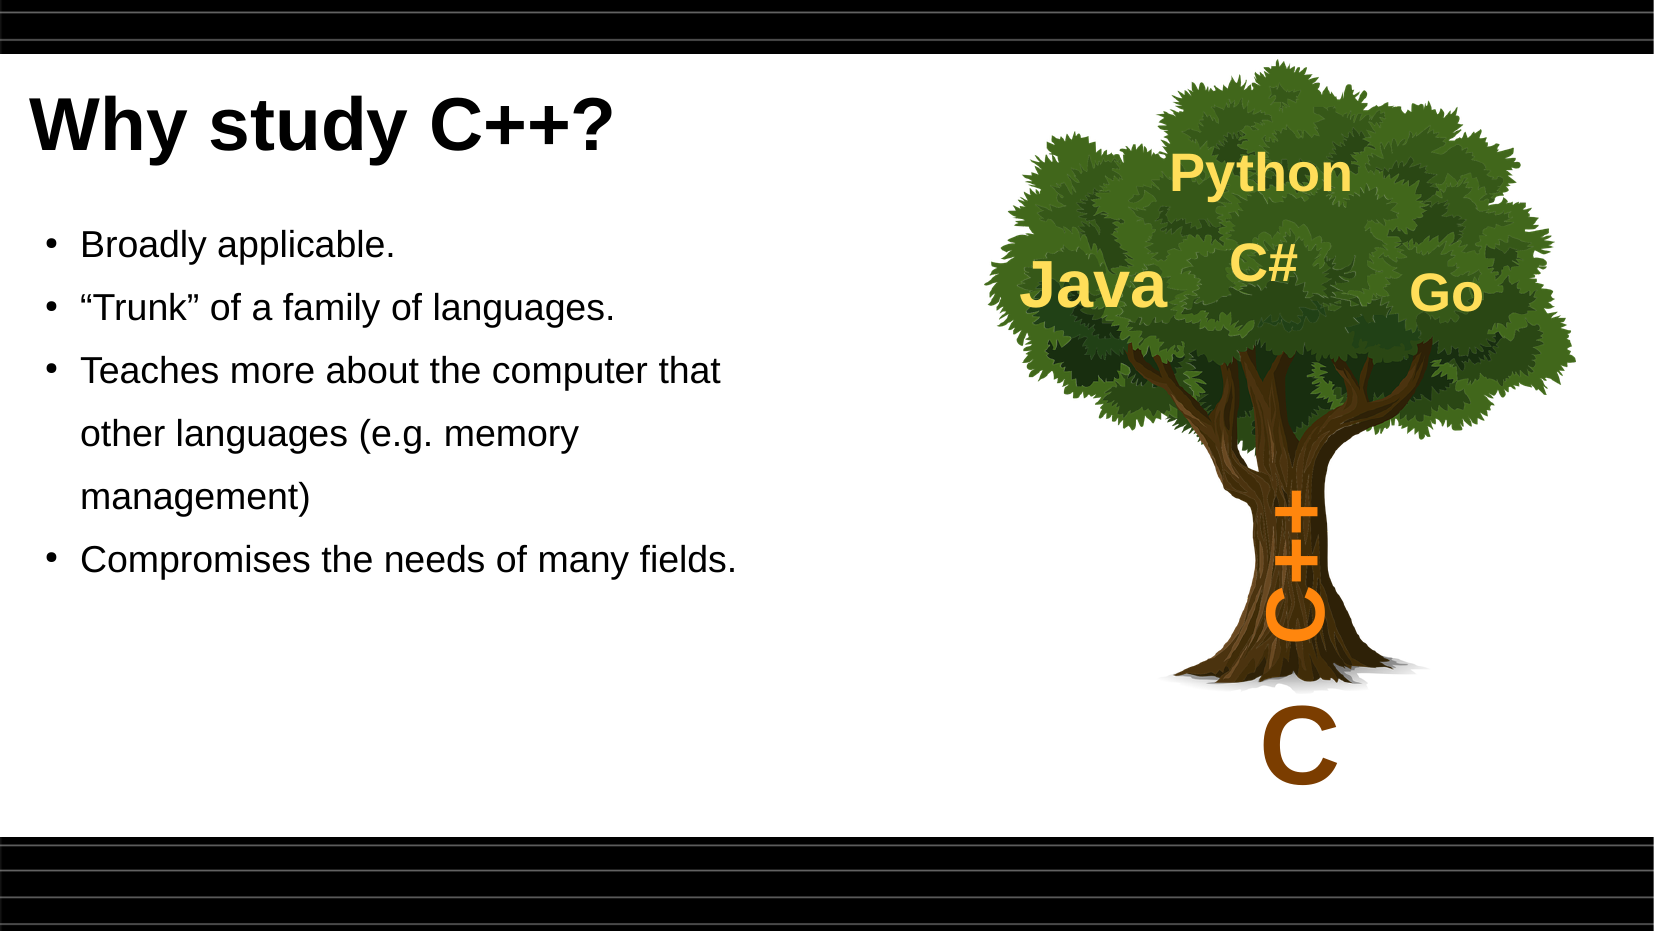

Why study C++?
Python
Broadly applicable.
“Trunk” of a family of languages.
Teaches more about the computer that other languages (e.g. memory management)
Compromises the needs of many fields.
C#
Java
Go
C++
C